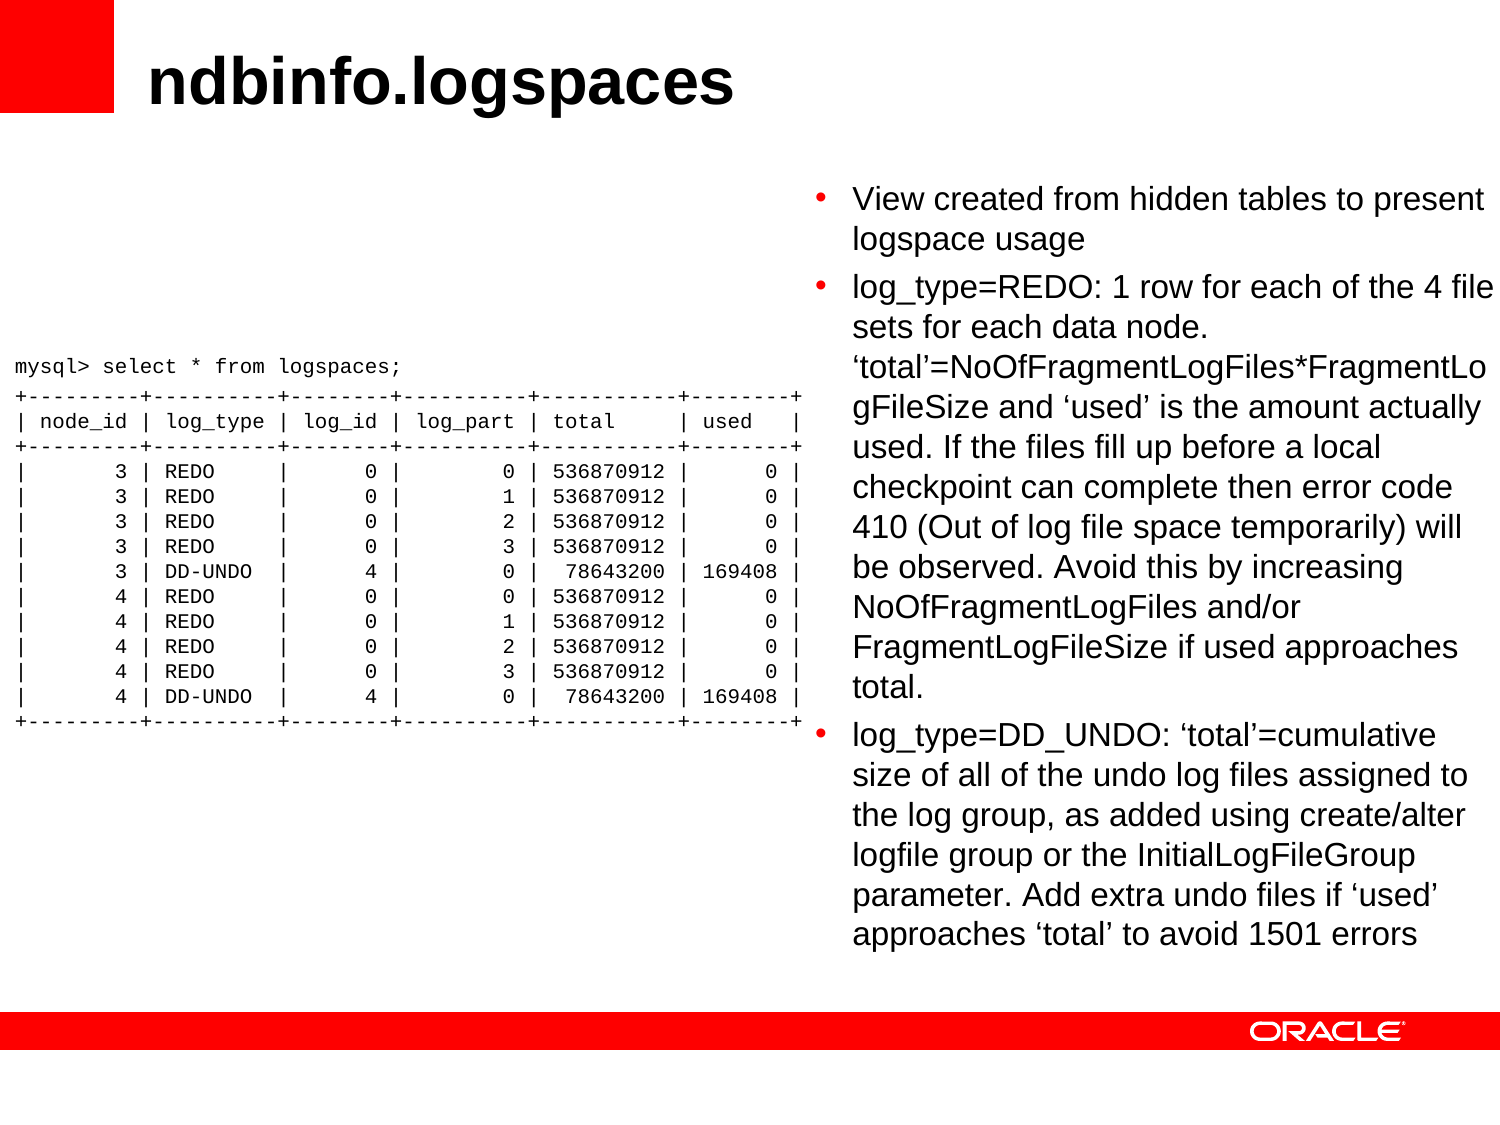

# ndbinfo.logspaces
View created from hidden tables to present logspace usage
log_type=REDO: 1 row for each of the 4 file sets for each data node. ‘total’=NoOfFragmentLogFiles*FragmentLogFileSize and ‘used’ is the amount actually used. If the files fill up before a local checkpoint can complete then error code 410 (Out of log file space temporarily) will be observed. Avoid this by increasing NoOfFragmentLogFiles and/or FragmentLogFileSize if used approaches total.
log_type=DD_UNDO: ‘total’=cumulative size of all of the undo log files assigned to the log group, as added using create/alter logfile group or the InitialLogFileGroup parameter. Add extra undo files if ‘used’ approaches ‘total’ to avoid 1501 errors
mysql> select * from logspaces;
+---------+----------+--------+----------+-----------+--------+
| node_id | log_type | log_id | log_part | total | used |
+---------+----------+--------+----------+-----------+--------+
| 3 | REDO | 0 | 0 | 536870912 | 0 |
| 3 | REDO | 0 | 1 | 536870912 | 0 |
| 3 | REDO | 0 | 2 | 536870912 | 0 |
| 3 | REDO | 0 | 3 | 536870912 | 0 |
| 3 | DD-UNDO | 4 | 0 | 78643200 | 169408 |
| 4 | REDO | 0 | 0 | 536870912 | 0 |
| 4 | REDO | 0 | 1 | 536870912 | 0 |
| 4 | REDO | 0 | 2 | 536870912 | 0 |
| 4 | REDO | 0 | 3 | 536870912 | 0 |
| 4 | DD-UNDO | 4 | 0 | 78643200 | 169408 |
+---------+----------+--------+----------+-----------+--------+